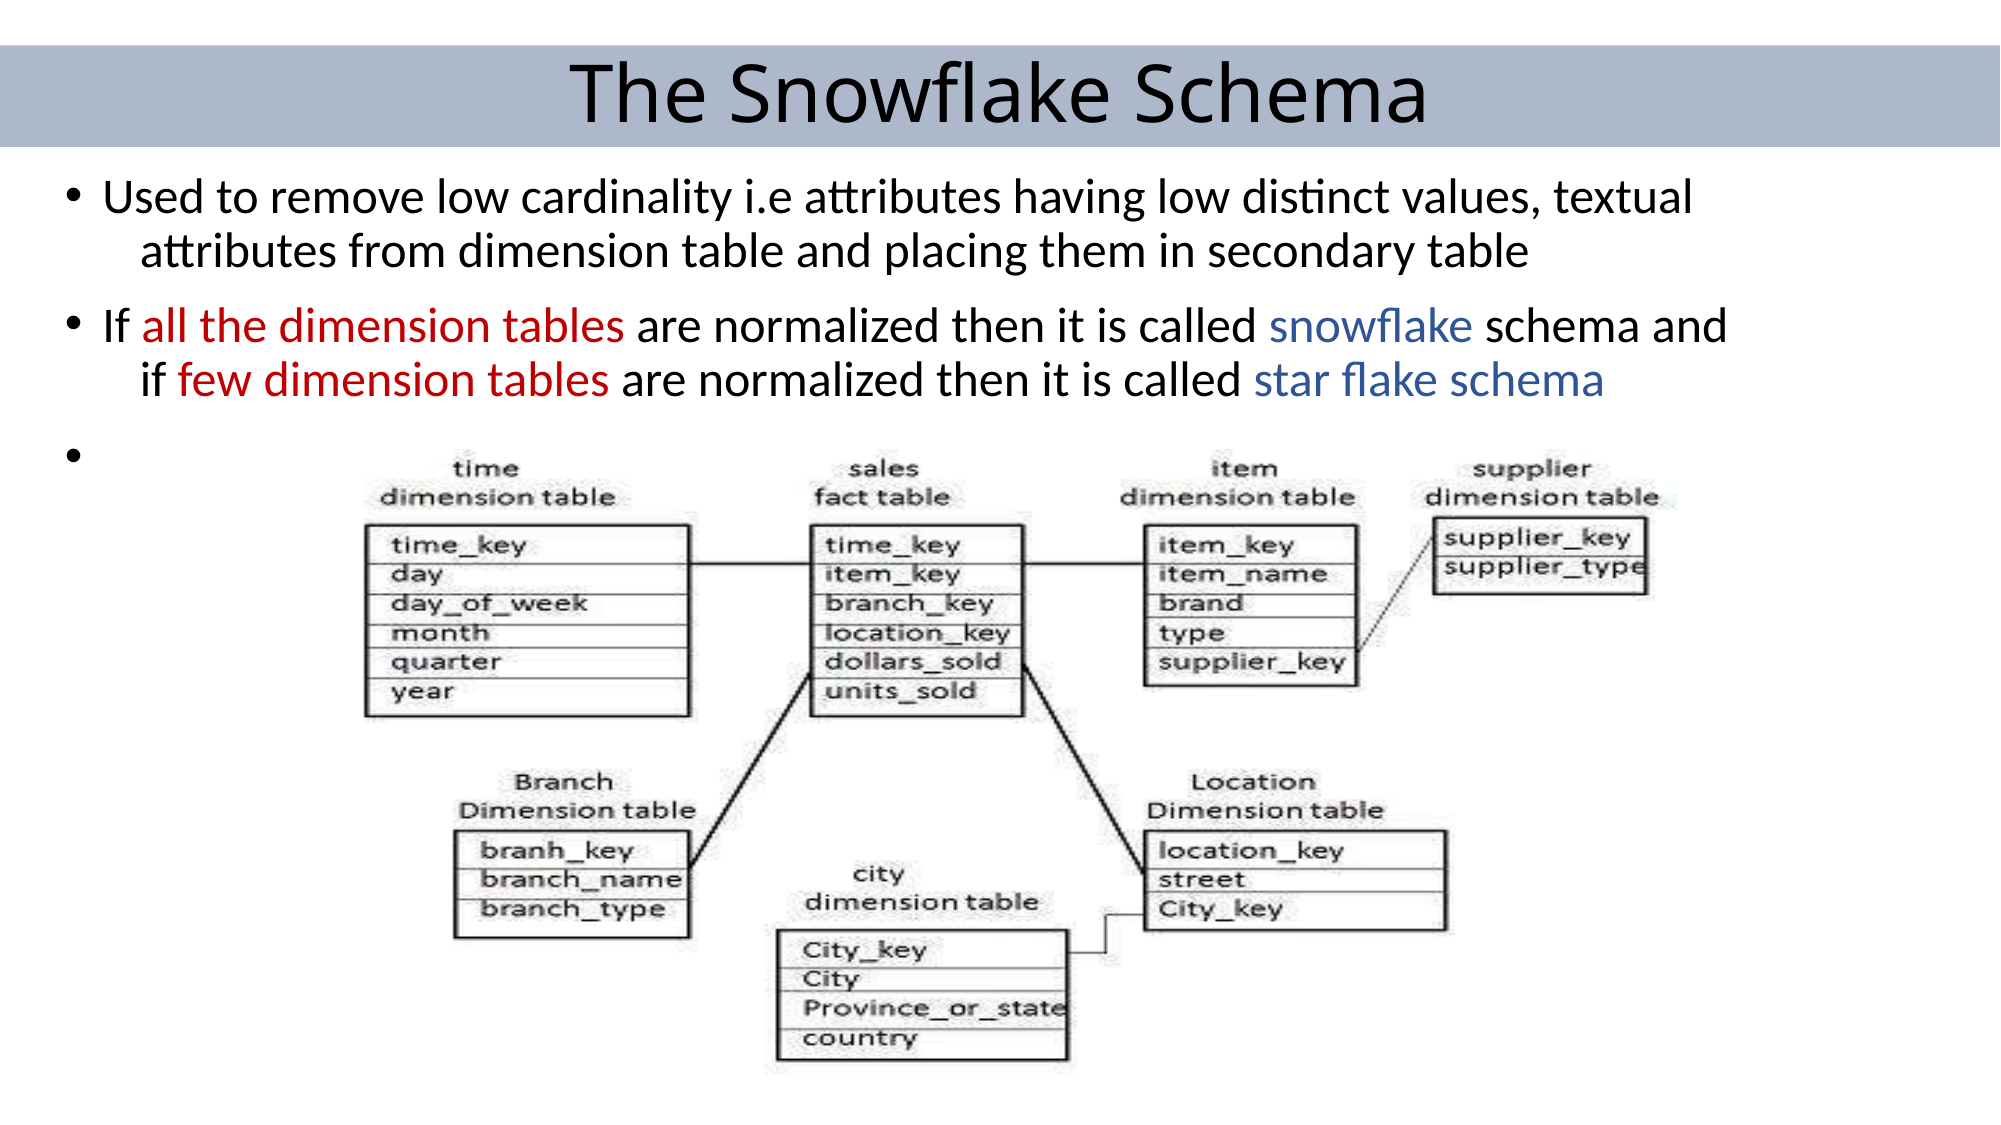

# The Snowflake Schema
Used to remove low cardinality i.e attributes having low distinct values, textual attributes from dimension table and placing them in secondary table
If all the dimension tables are normalized then it is called snowflake schema and if few dimension tables are normalized then it is called star flake schema